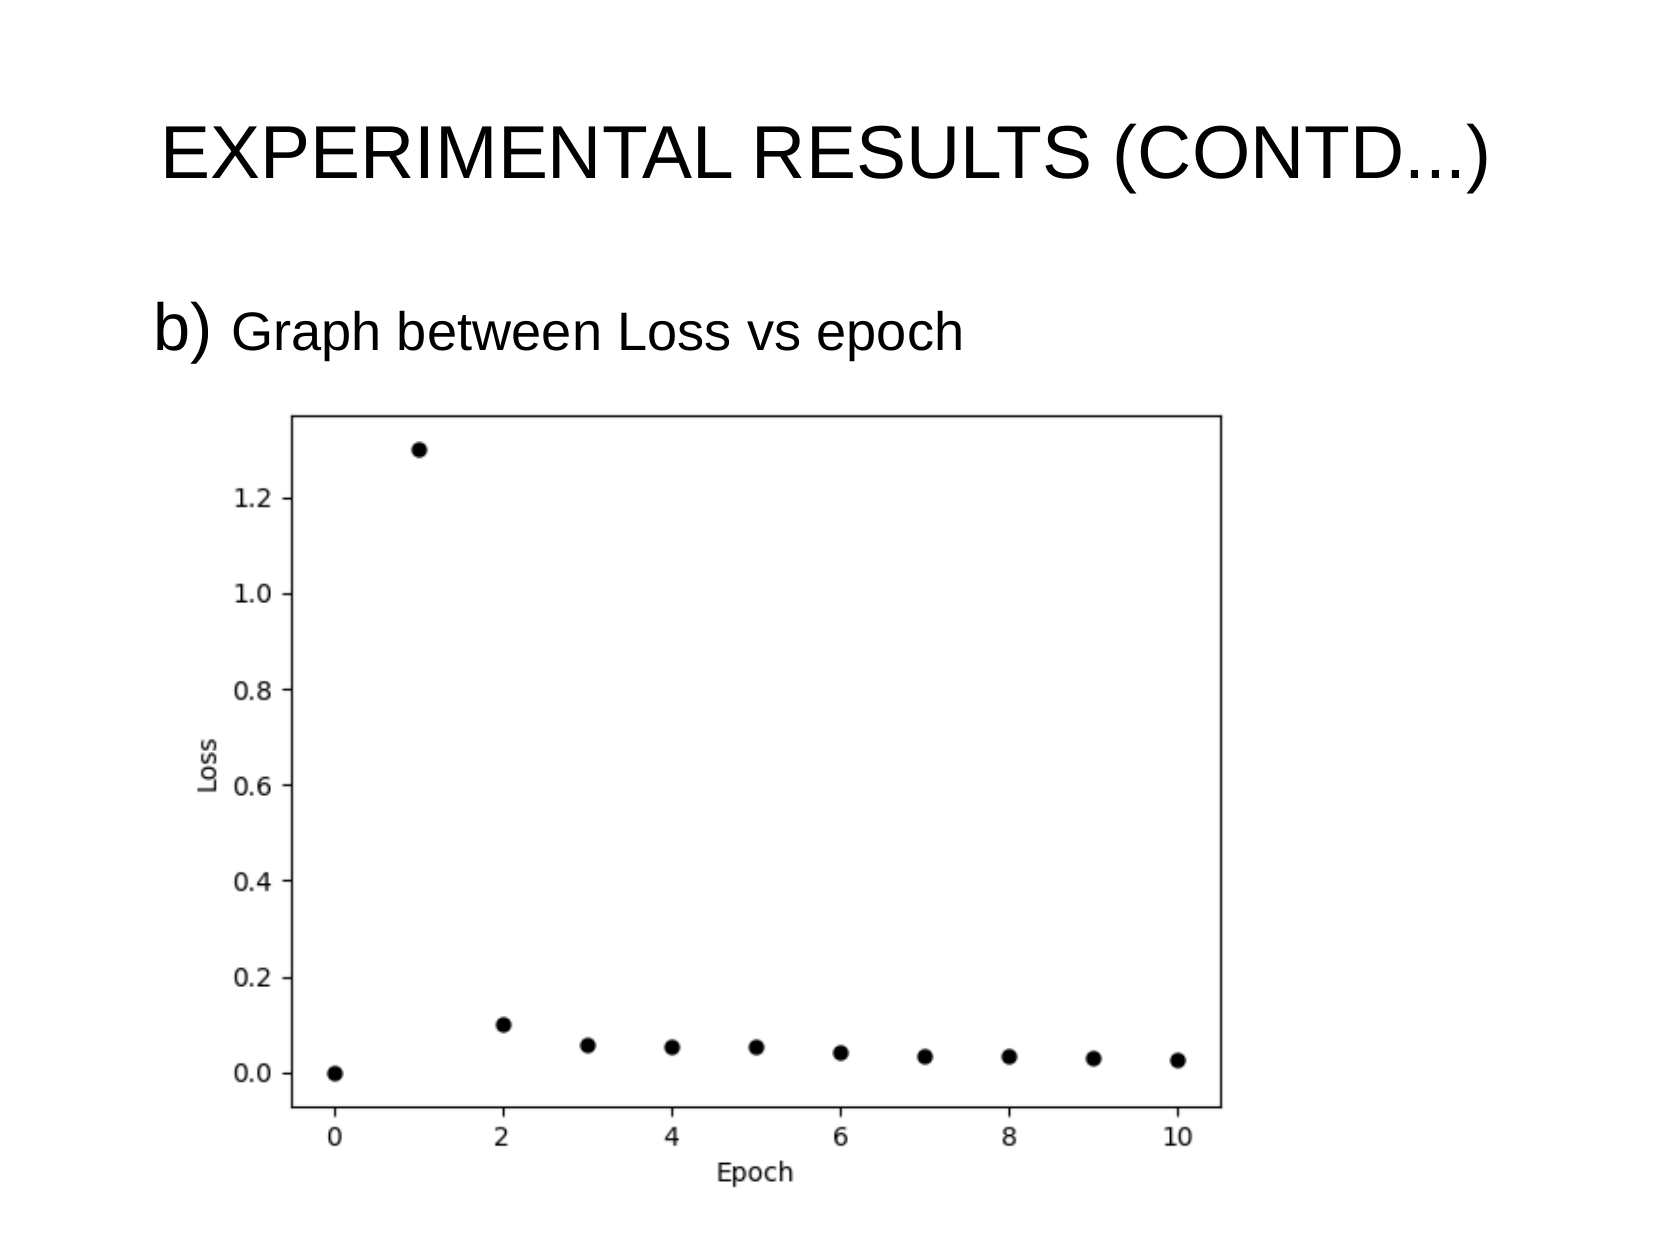

# EXPERIMENTAL RESULTS (CONTD...)
b) Graph between Loss vs epoch